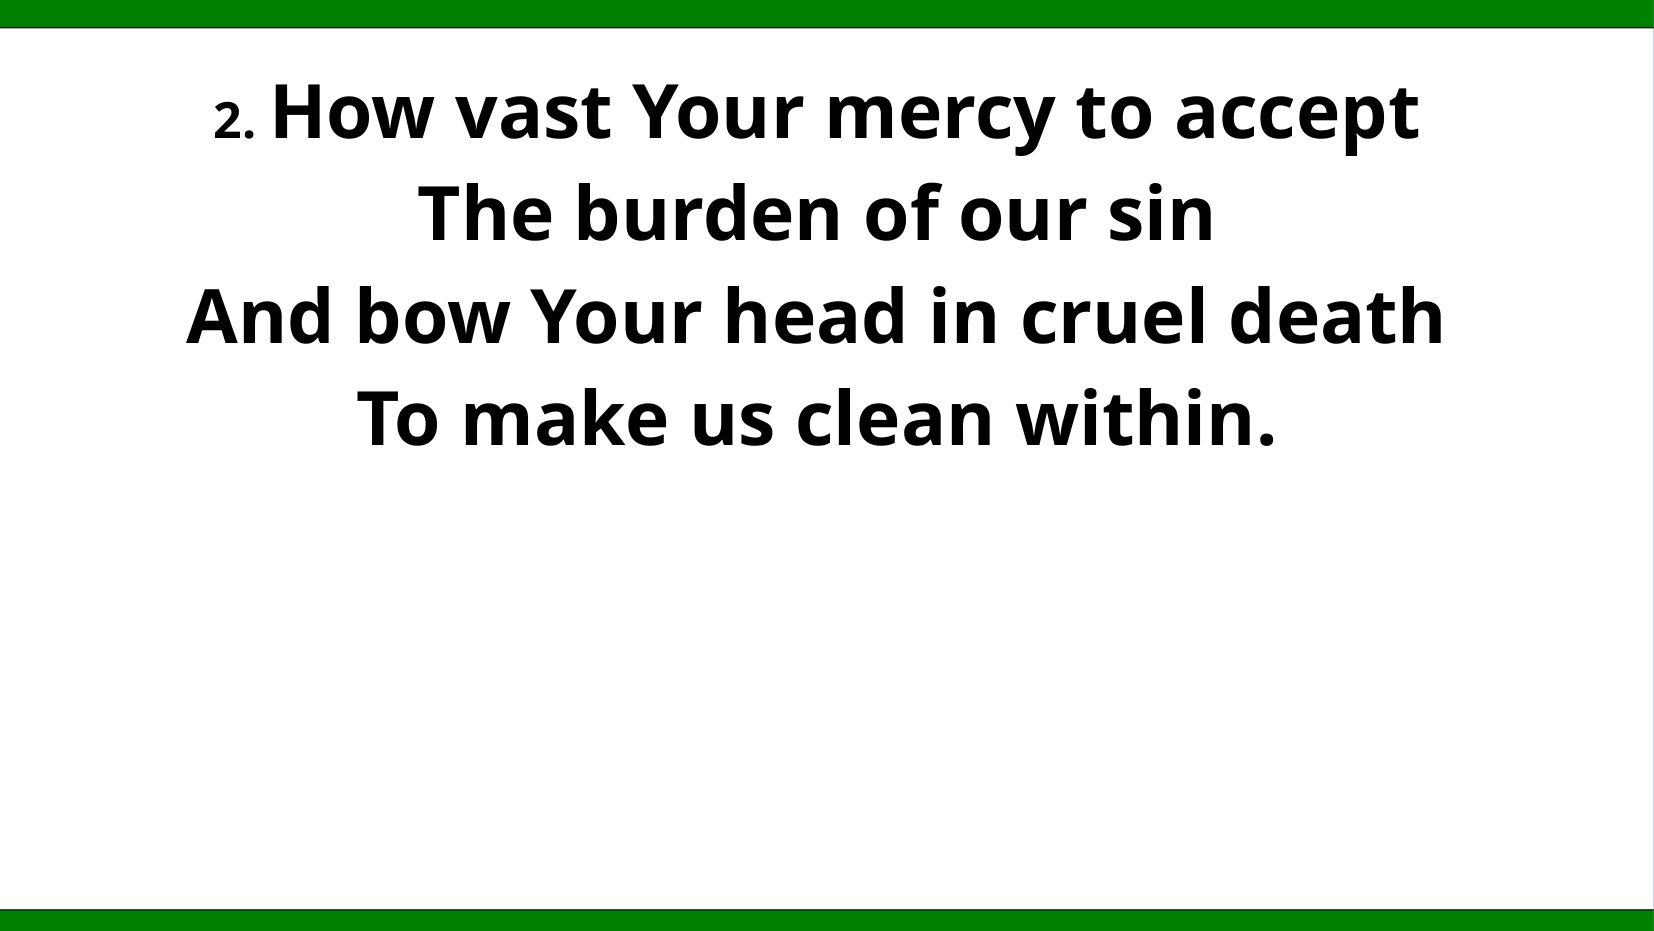

2. How vast Your mercy to accept
The burden of our sin
And bow Your head in cruel death
To make us clean within.